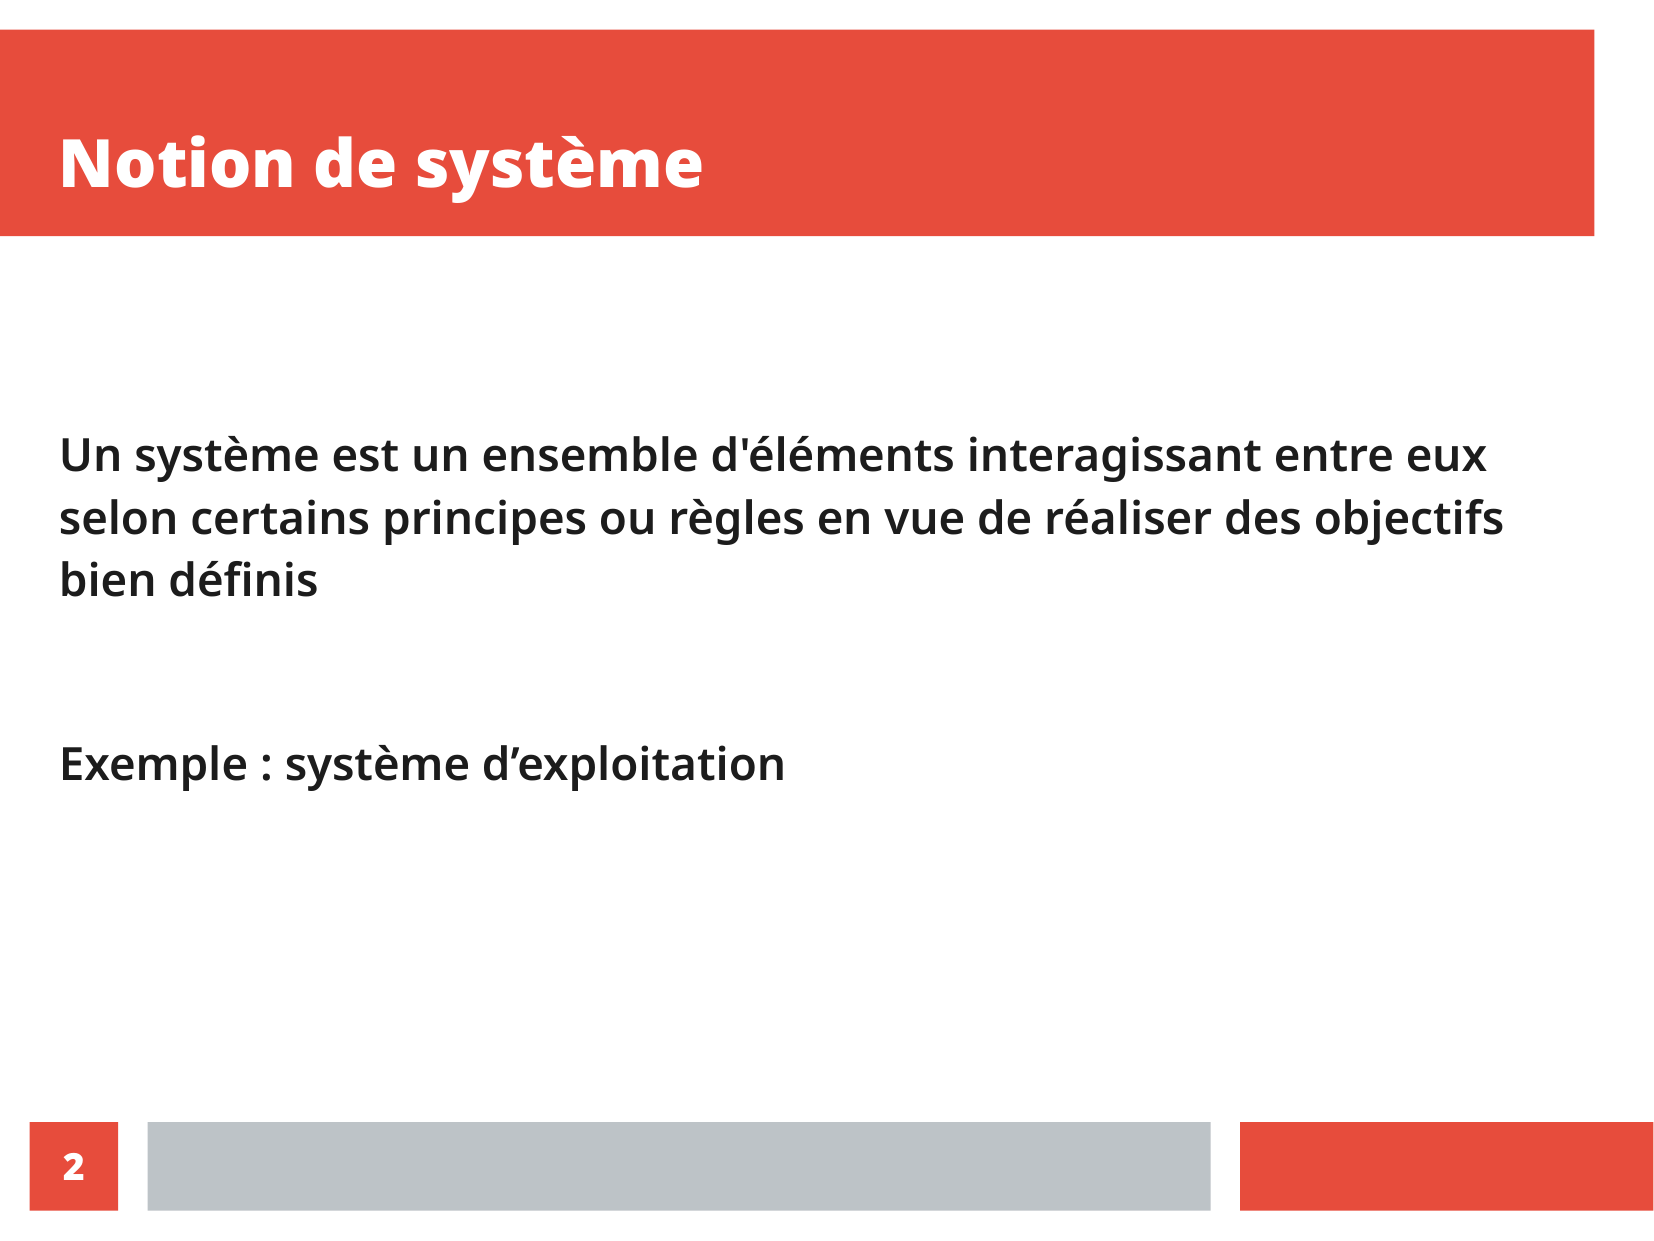

# Notion de système
Un système est un ensemble d'éléments interagissant entre eux selon certains principes ou règles en vue de réaliser des objectifs bien définis
Exemple : système d’exploitation
2